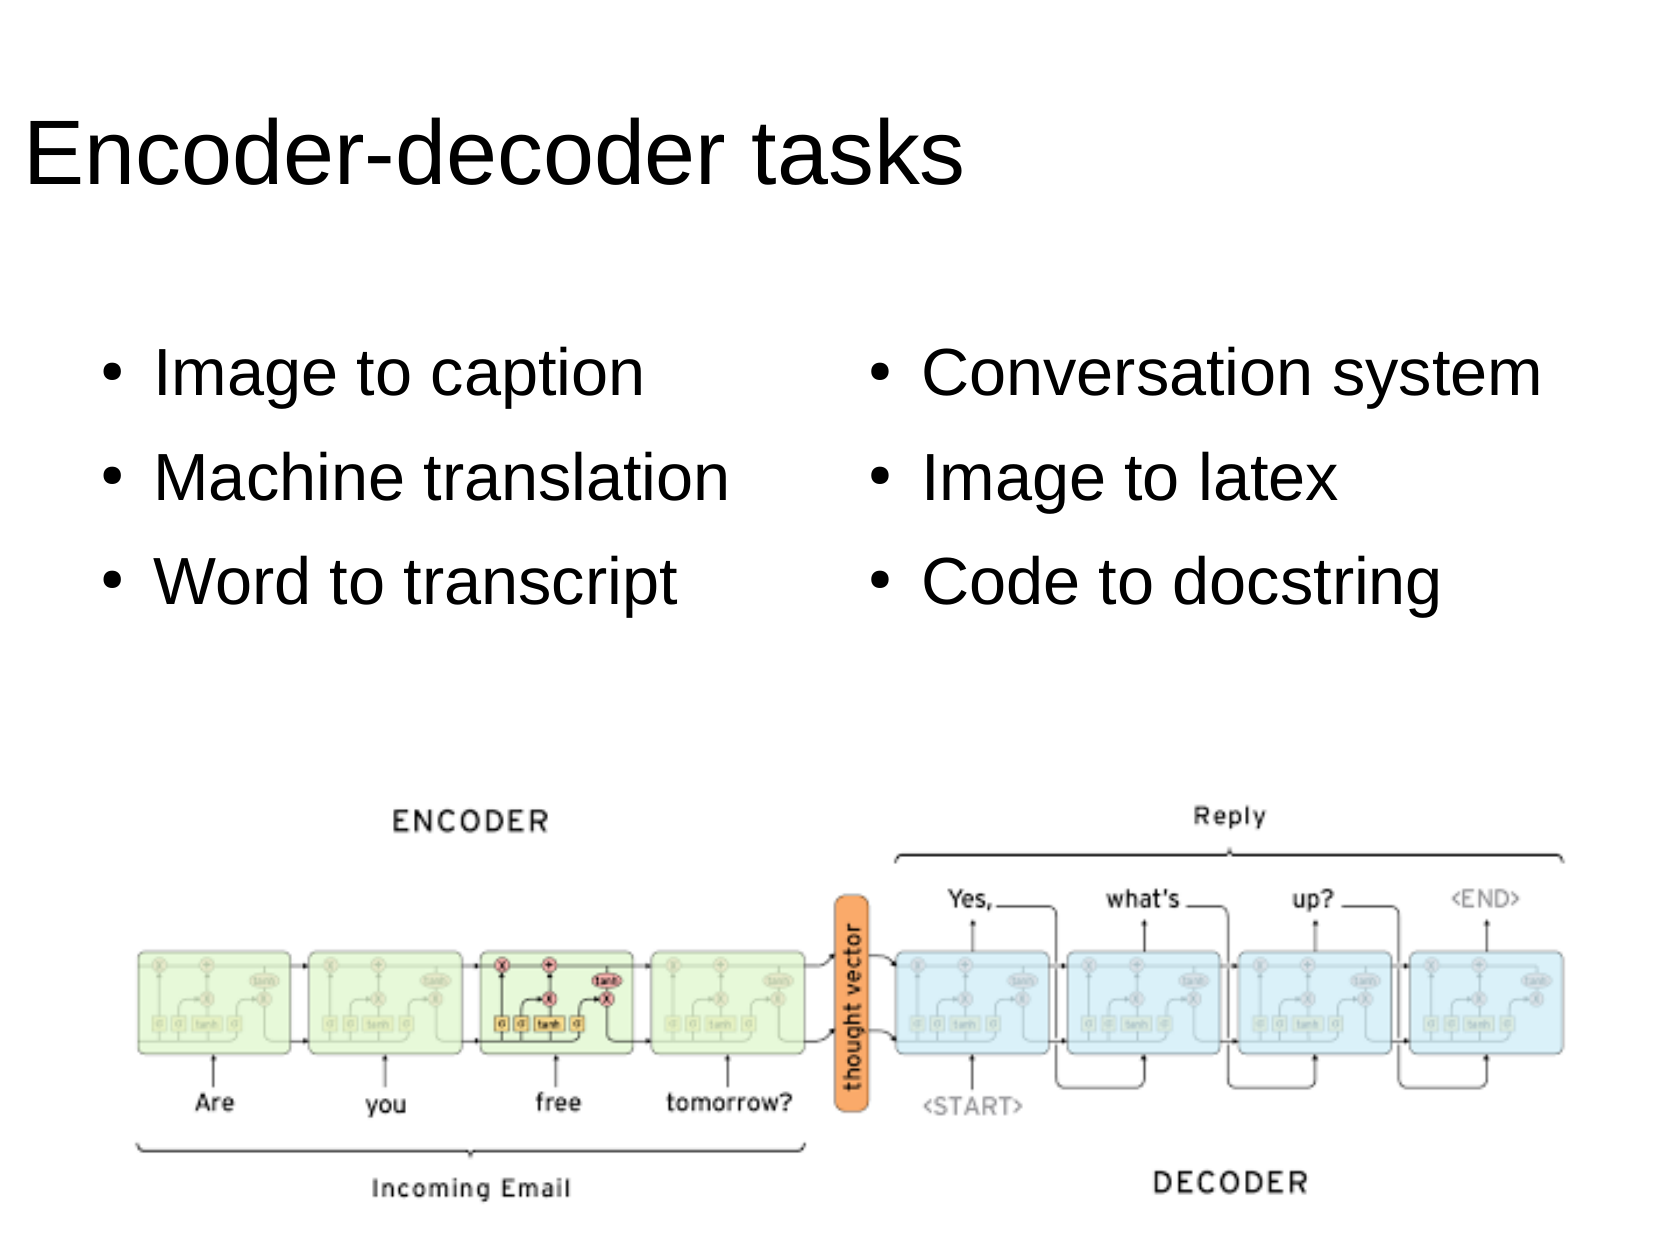

# Encoder-decoder tasks
Image to caption
Machine translation
Word to transcript
Conversation system
Image to latex
Code to docstring
10